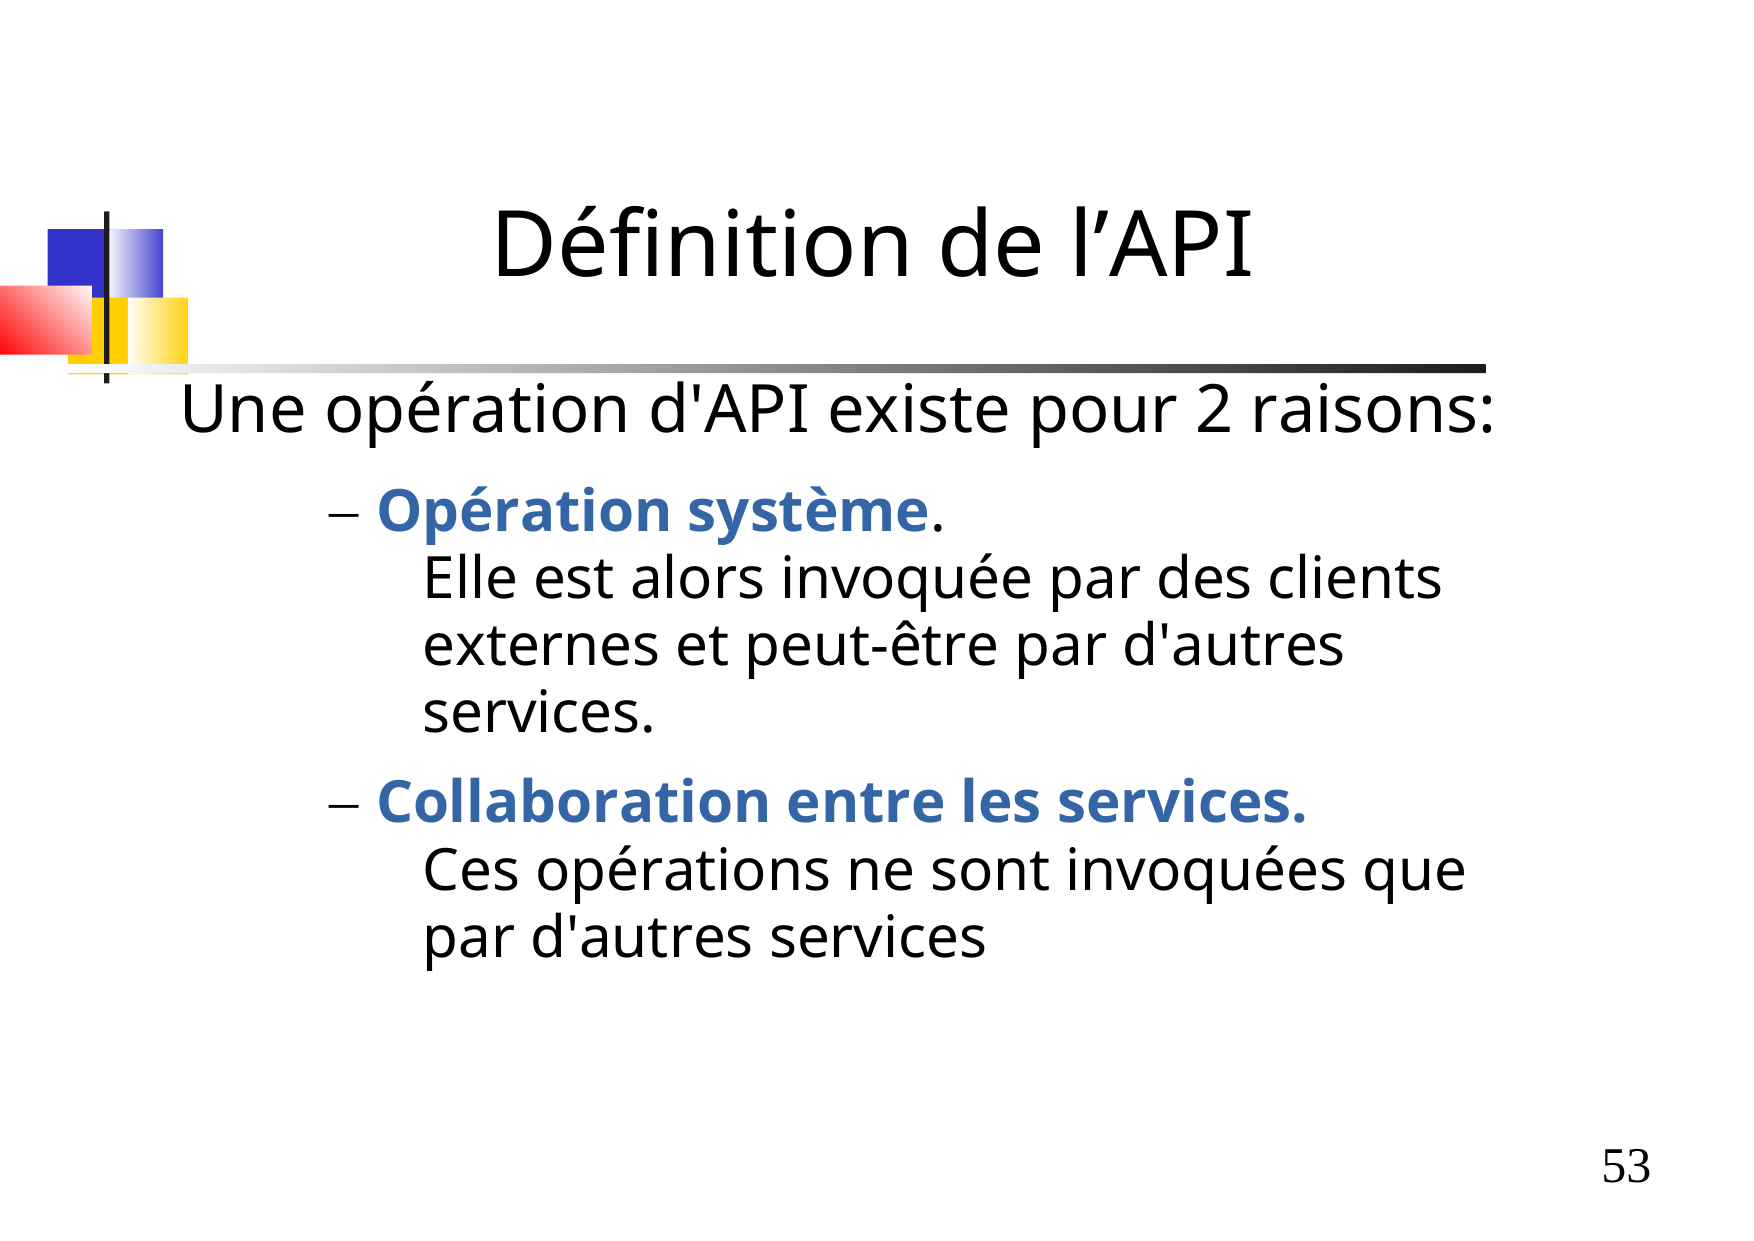

# Définition de l’API
Une opération d'API existe pour 2 raisons:
Opération système.
Elle est alors invoquée par des clients externes et peut-être par d'autres services.
Collaboration entre les services.
Ces opérations ne sont invoquées que par d'autres services